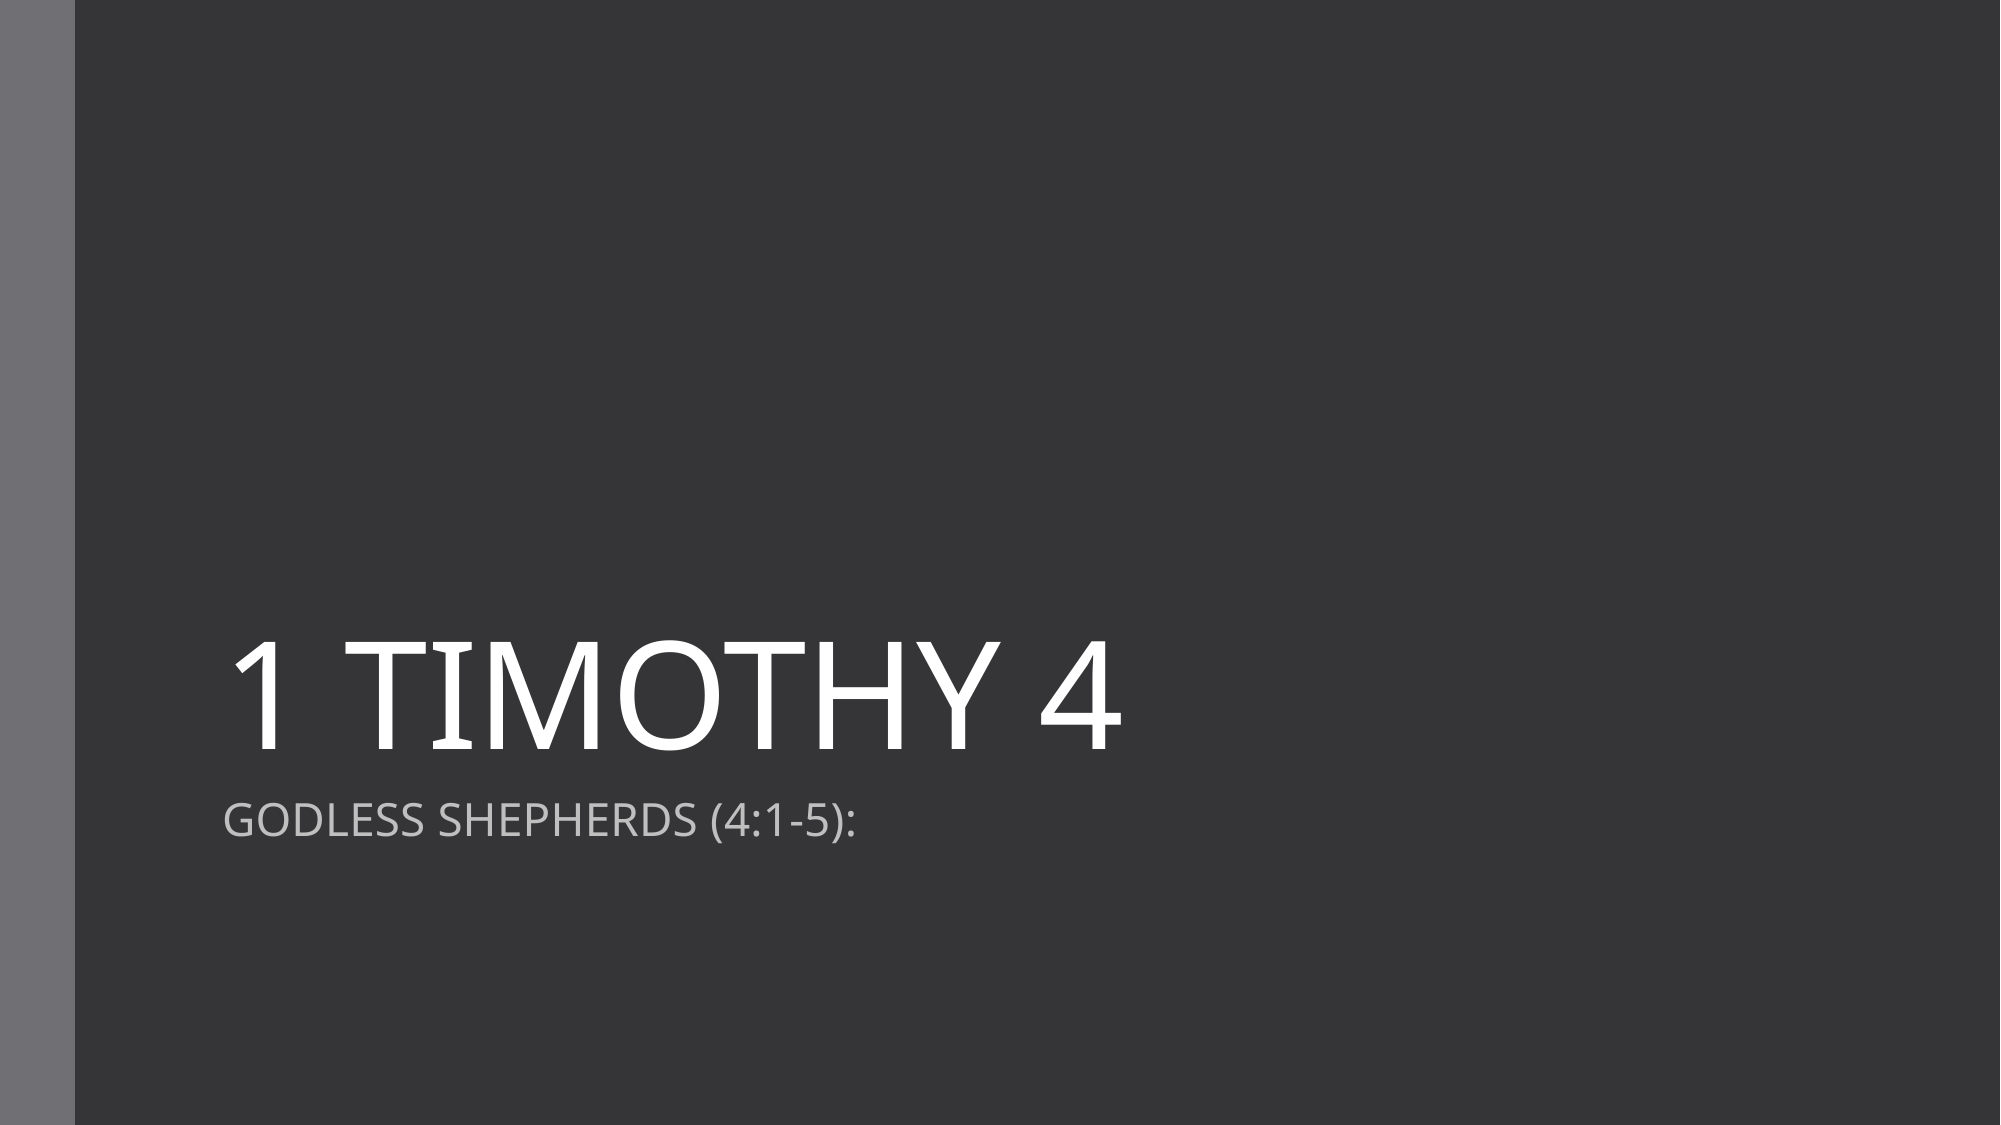

# 1 TIMOTHY 4
GODLESS SHEPHERDS (4:1-5):